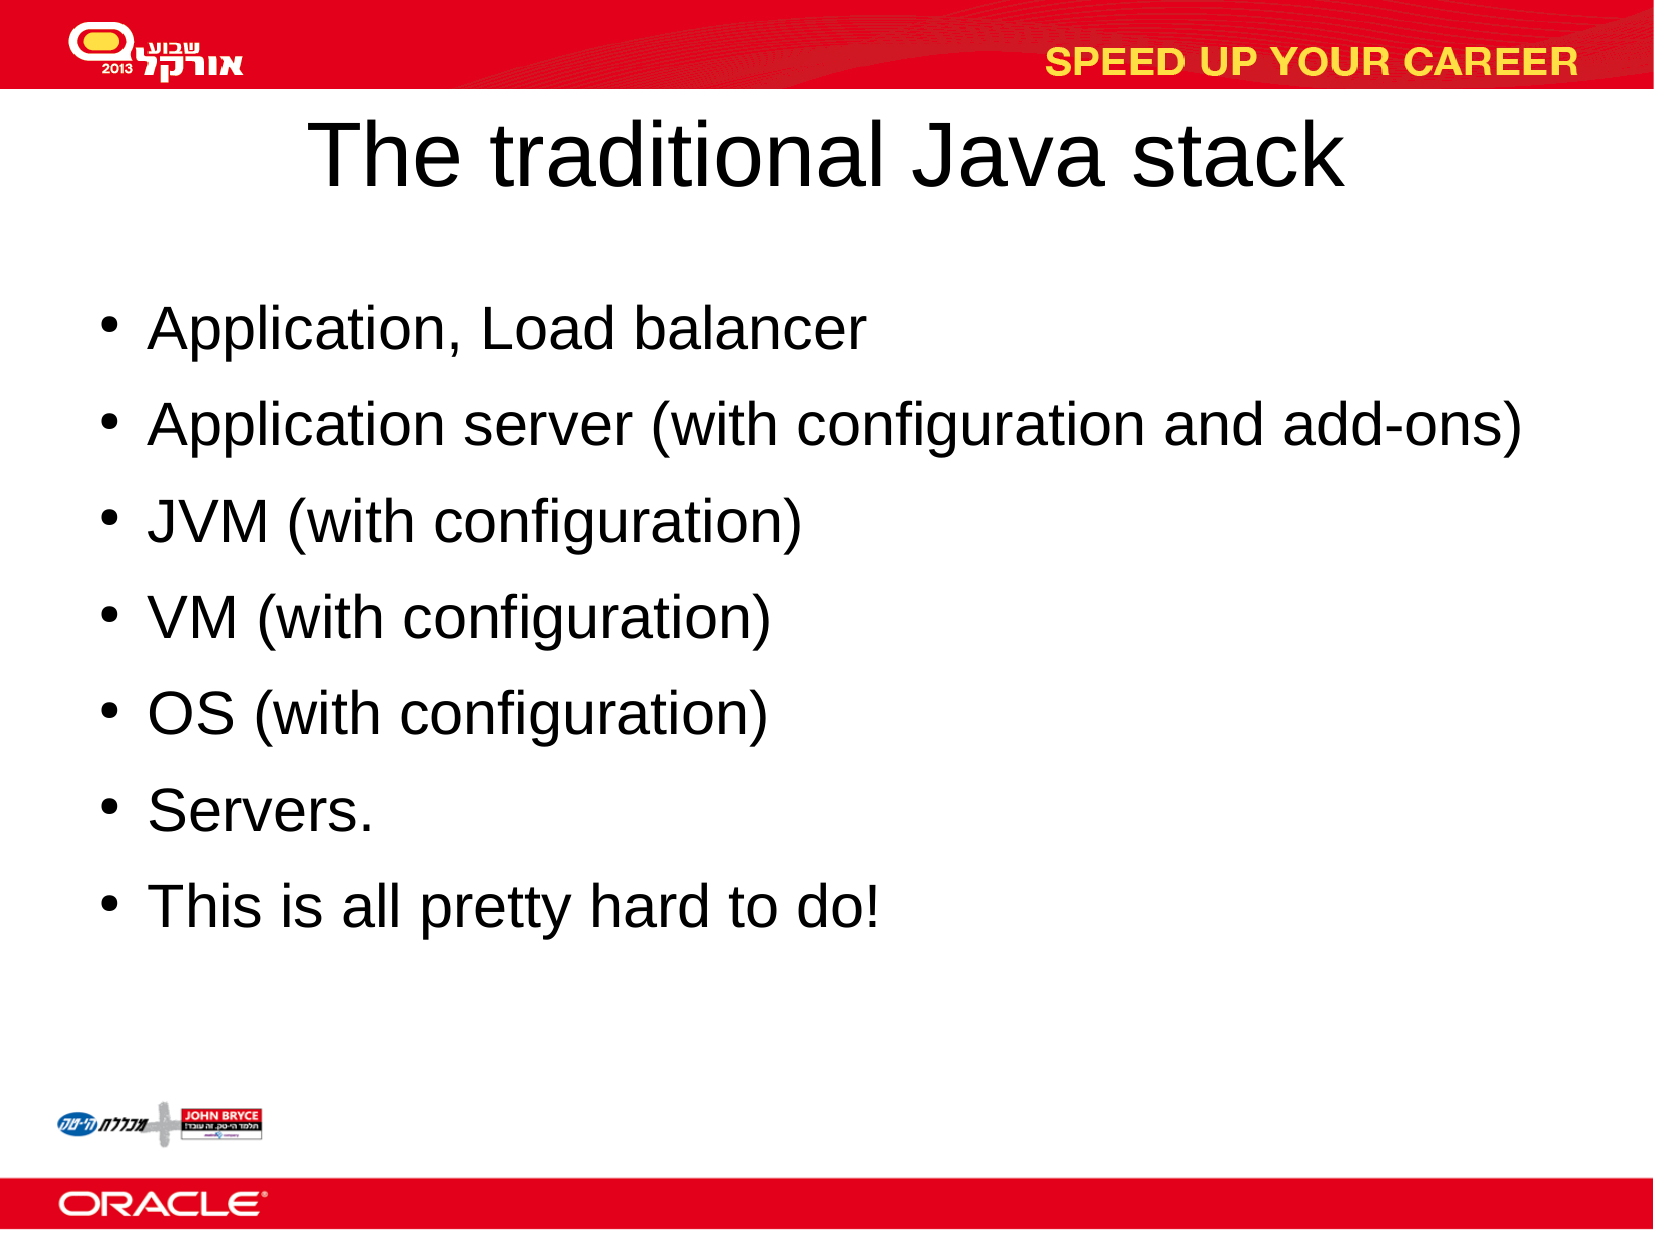

# The traditional Java stack
Application, Load balancer
Application server (with configuration and add-ons)
JVM (with configuration)
VM (with configuration)
OS (with configuration)
Servers.
This is all pretty hard to do!